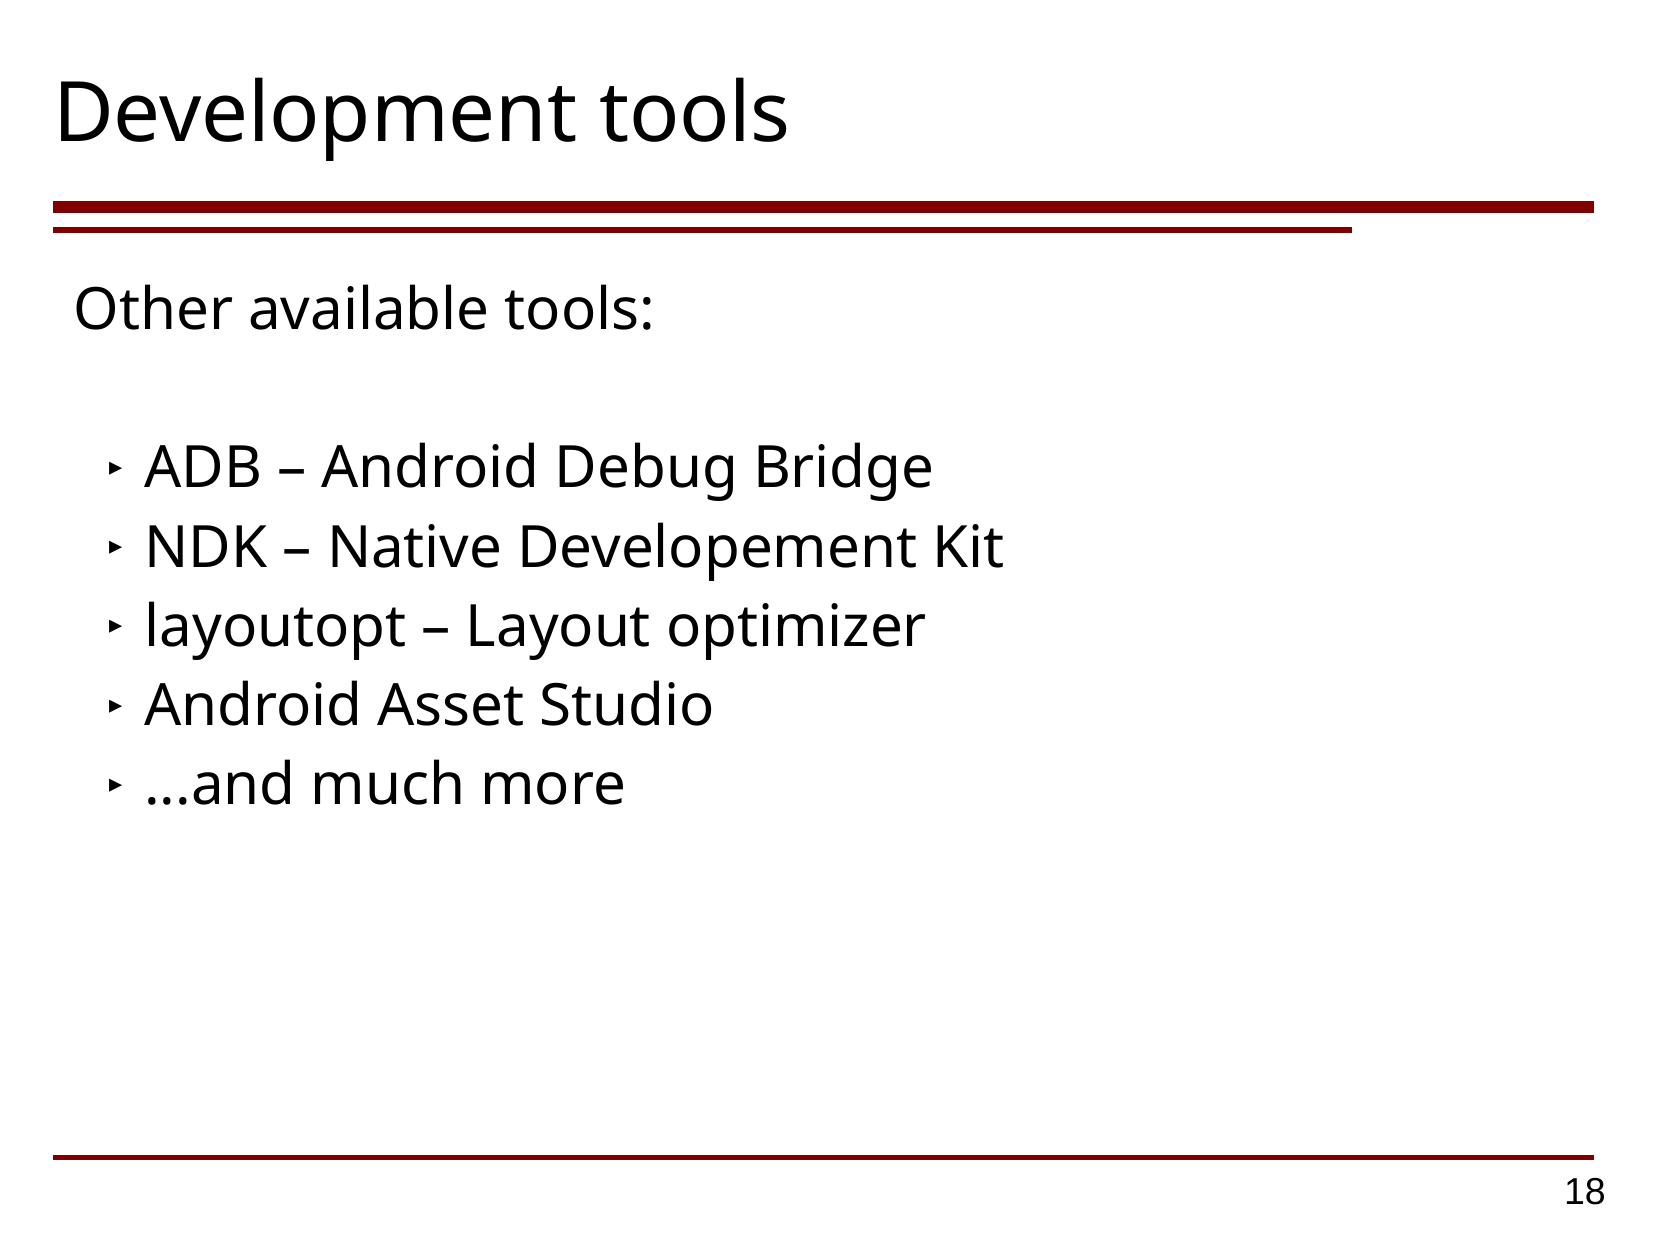

# Development tools
Other available tools:
ADB – Android Debug Bridge
NDK – Native Developement Kit
layoutopt – Layout optimizer
Android Asset Studio
...and much more